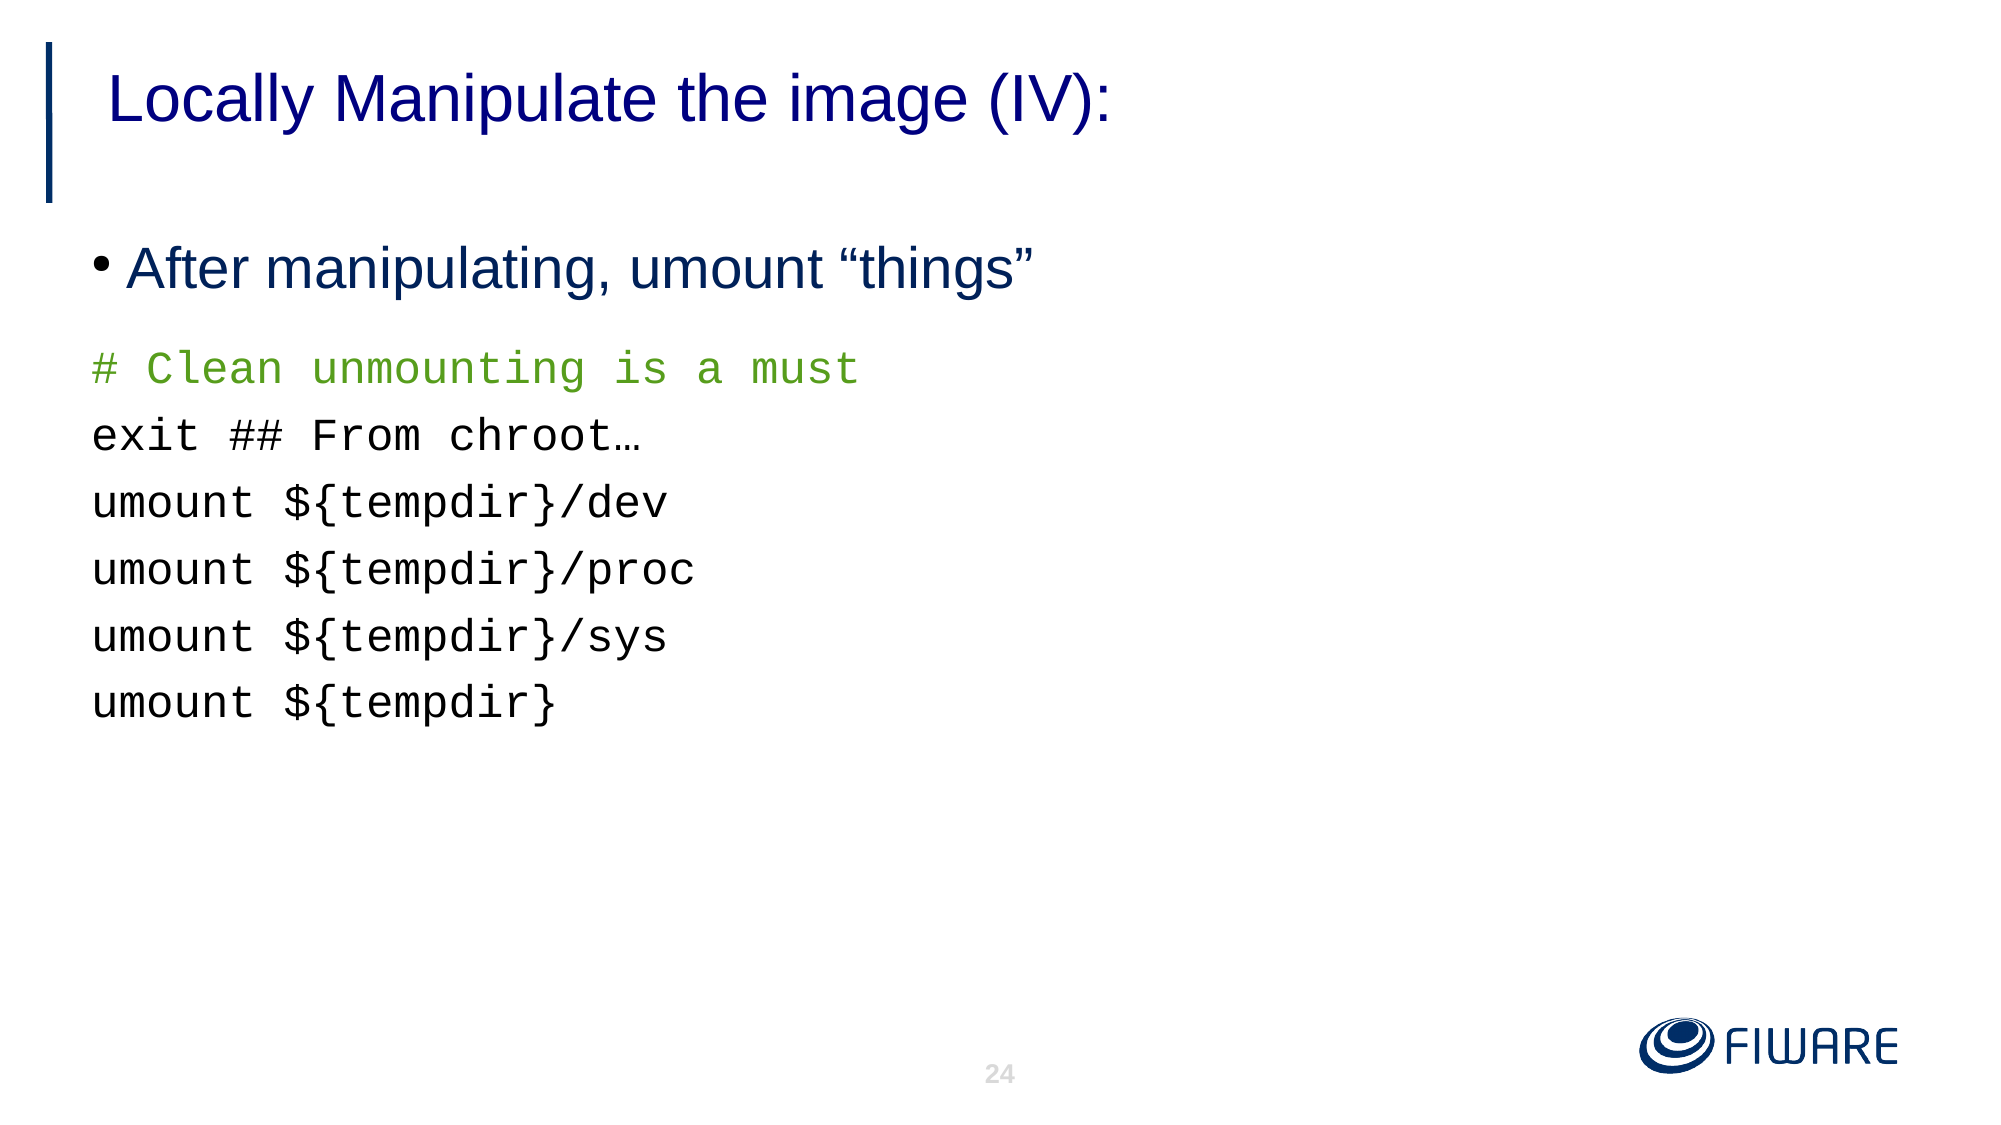

# Locally Manipulate the image (IV):
After manipulating, umount “things”
# Clean unmounting is a must
exit ## From chroot…
umount ${tempdir}/dev
umount ${tempdir}/proc
umount ${tempdir}/sys
umount ${tempdir}